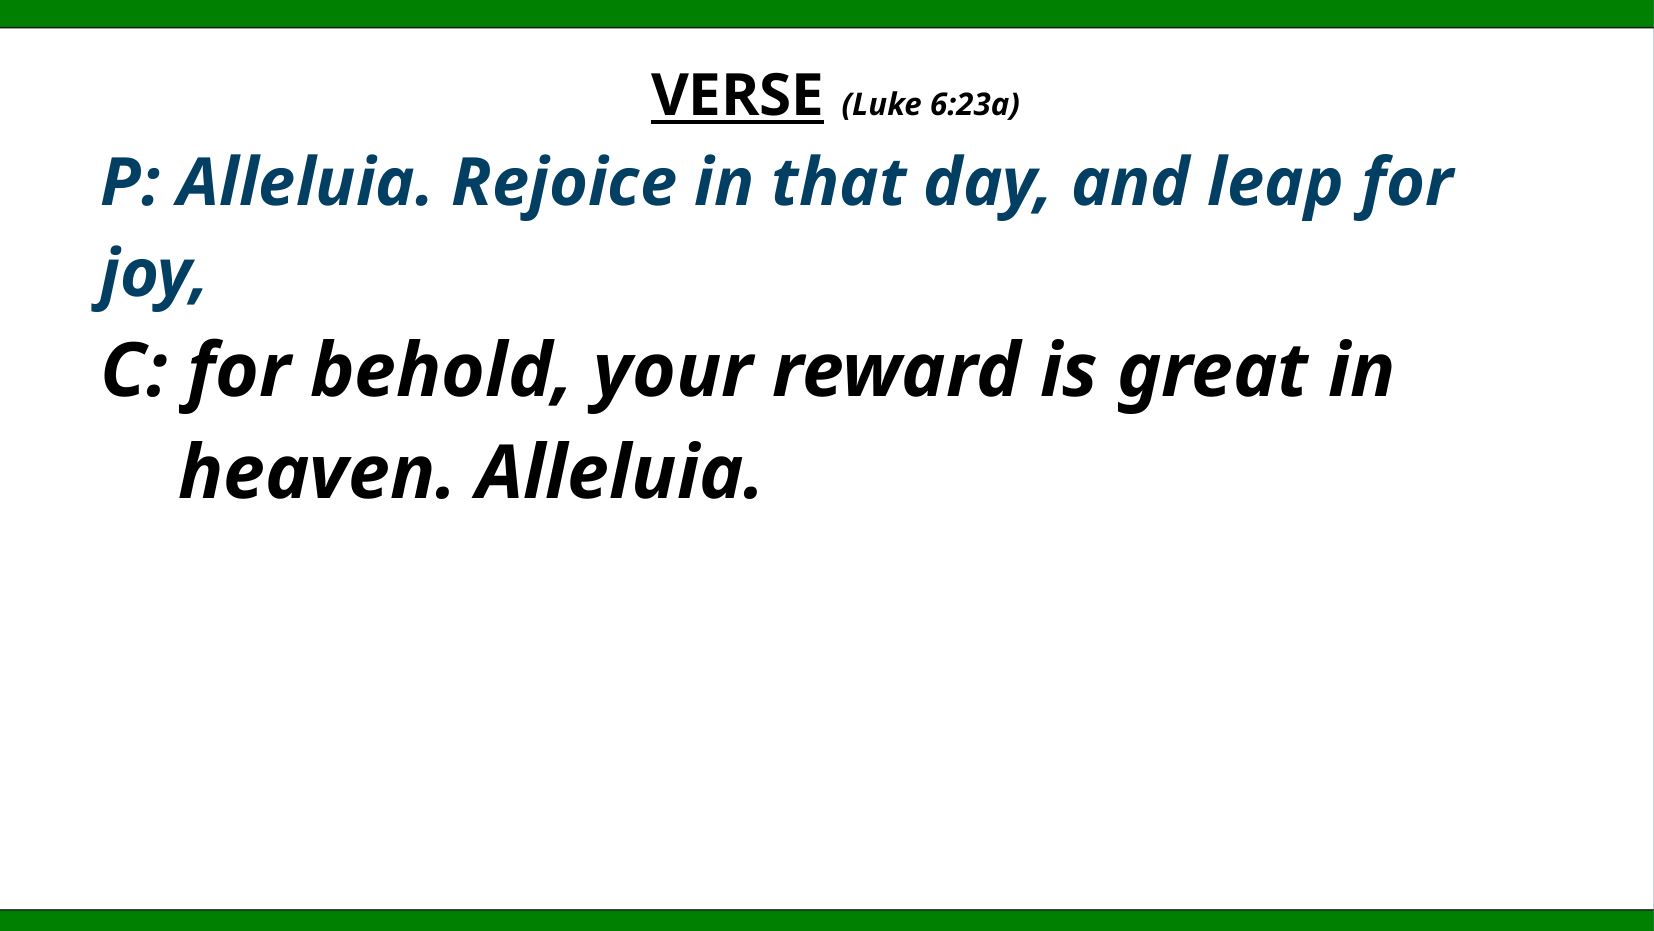

Verse (Luke 6:23a)
P: Alleluia. Rejoice in that day, and leap for joy,
C: for behold, your reward is great in
 heaven. Alleluia.